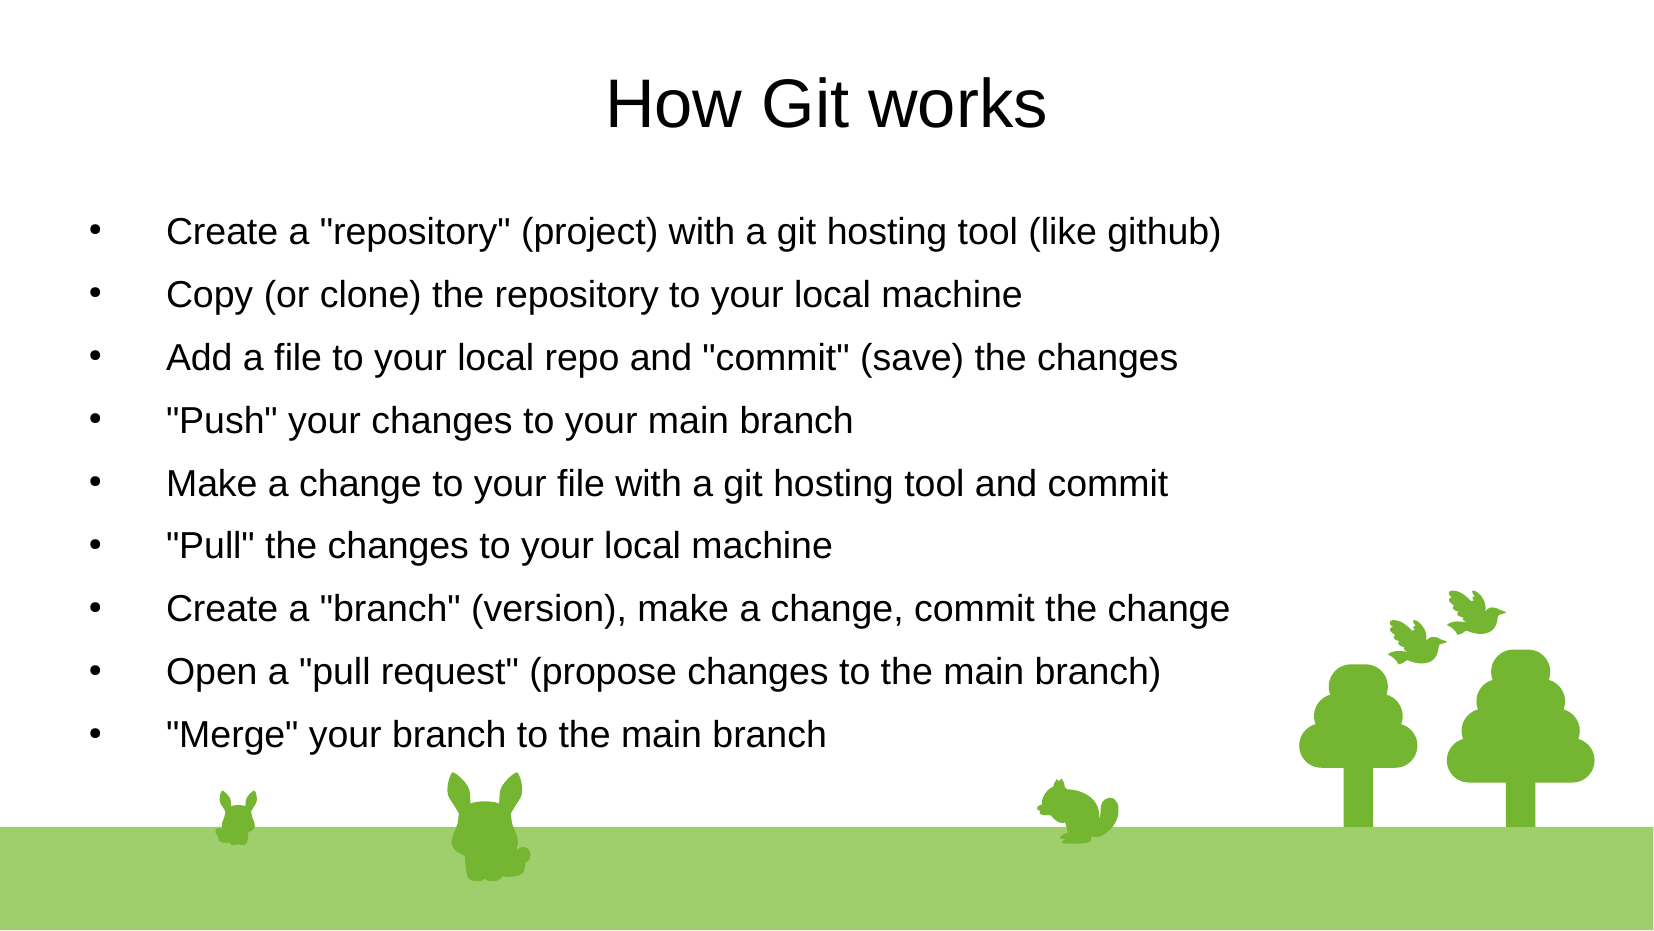

How Git works
# Create a "repository" (project) with a git hosting tool (like github)
 Copy (or clone) the repository to your local machine
 Add a file to your local repo and "commit" (save) the changes
 "Push" your changes to your main branch
 Make a change to your file with a git hosting tool and commit
 "Pull" the changes to your local machine
 Create a "branch" (version), make a change, commit the change
 Open a "pull request" (propose changes to the main branch)
 "Merge" your branch to the main branch